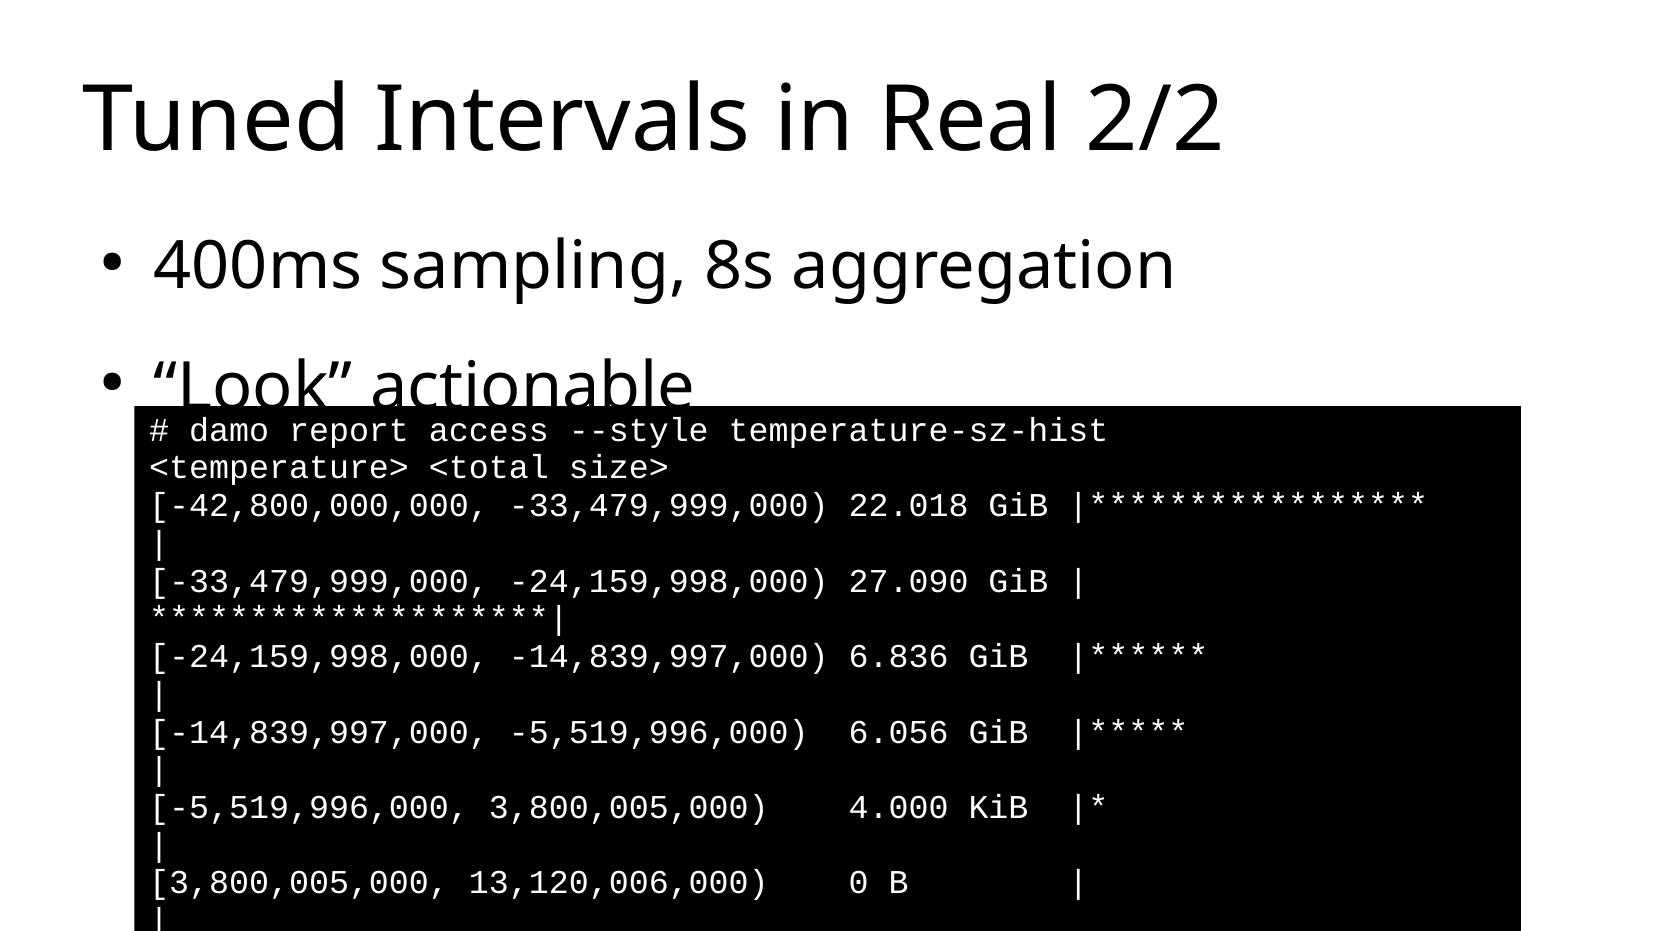

# Tuned Intervals in Real 2/2
400ms sampling, 8s aggregation
“Look” actionable
# damo report access --style temperature-sz-hist
<temperature> <total size>
[-42,800,000,000, -33,479,999,000) 22.018 GiB |***************** |
[-33,479,999,000, -24,159,998,000) 27.090 GiB |********************|
[-24,159,998,000, -14,839,997,000) 6.836 GiB |****** |
[-14,839,997,000, -5,519,996,000) 6.056 GiB |***** |
[-5,519,996,000, 3,800,005,000) 4.000 KiB |* |
[3,800,005,000, 13,120,006,000) 0 B | |
[13,120,006,000, 22,440,007,000) 0 B | |
[22,440,007,000, 31,760,008,000) 0 B | |
[31,760,008,000, 41,080,009,000) 0 B | |
[41,080,009,000, 50,400,010,000) 0 B | |
[50,400,010,000, 59,720,011,000) 4.000 KiB |* |